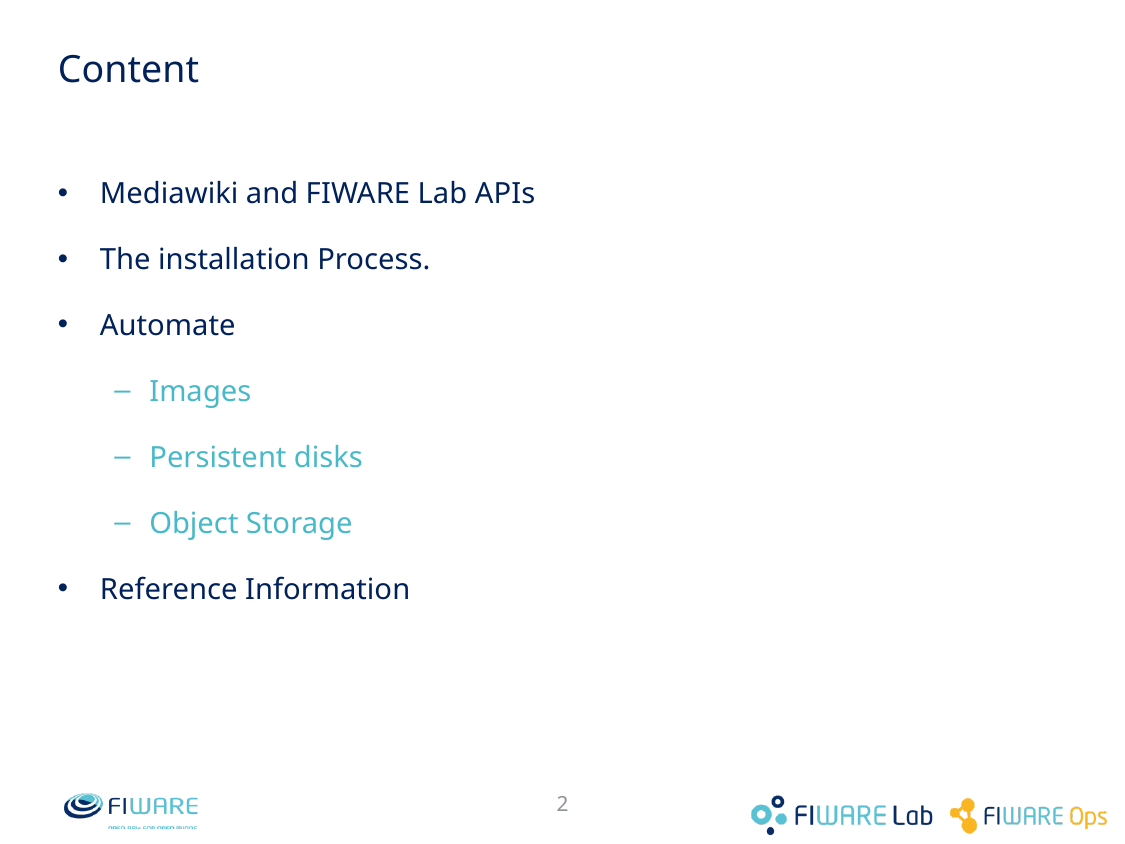

# Content
Mediawiki and FIWARE Lab APIs
The installation Process.
Automate
Images
Persistent disks
Object Storage
Reference Information